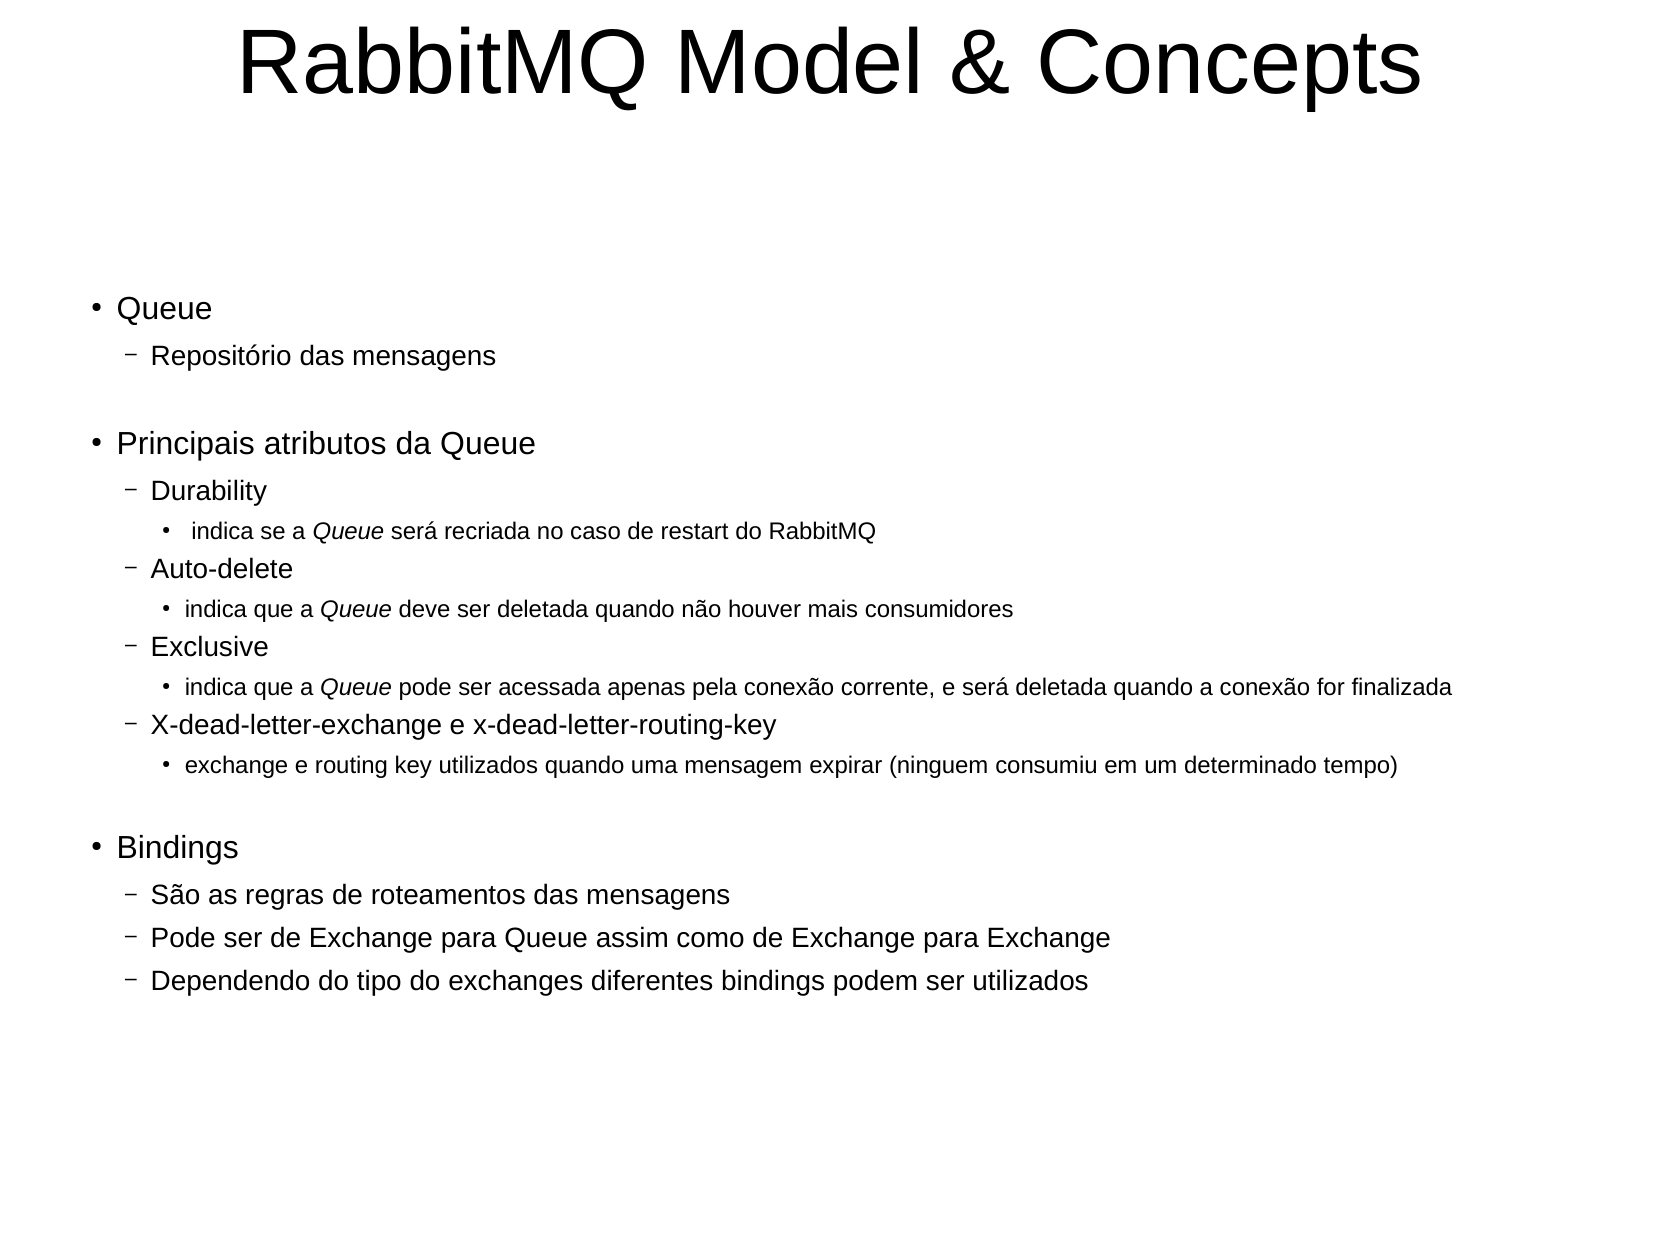

# RabbitMQ Model & Concepts
Queue
Repositório das mensagens
Principais atributos da Queue
Durability
 indica se a Queue será recriada no caso de restart do RabbitMQ
Auto-delete
indica que a Queue deve ser deletada quando não houver mais consumidores
Exclusive
indica que a Queue pode ser acessada apenas pela conexão corrente, e será deletada quando a conexão for finalizada
X-dead-letter-exchange e x-dead-letter-routing-key
exchange e routing key utilizados quando uma mensagem expirar (ninguem consumiu em um determinado tempo)
Bindings
São as regras de roteamentos das mensagens
Pode ser de Exchange para Queue assim como de Exchange para Exchange
Dependendo do tipo do exchanges diferentes bindings podem ser utilizados